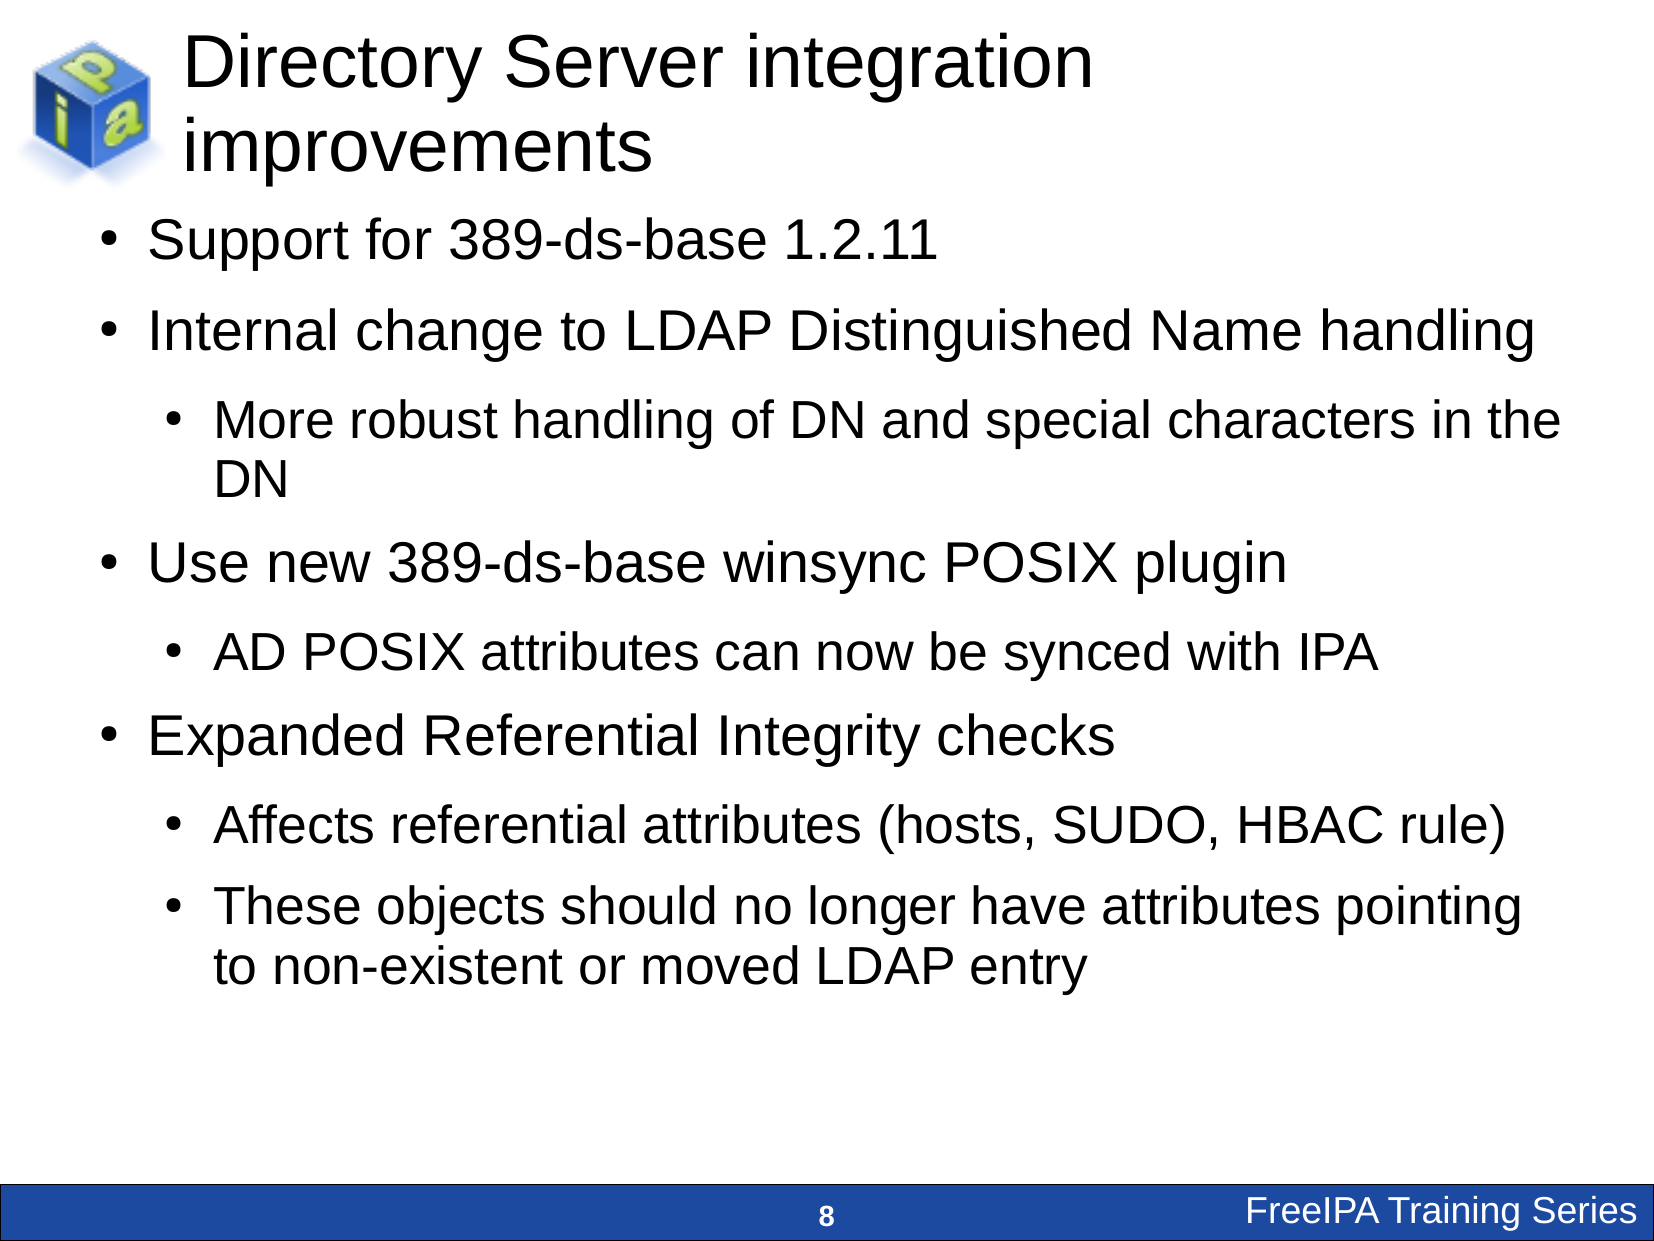

# Directory Server integration improvements
Support for 389-ds-base 1.2.11
Internal change to LDAP Distinguished Name handling
More robust handling of DN and special characters in the DN
Use new 389-ds-base winsync POSIX plugin
AD POSIX attributes can now be synced with IPA
Expanded Referential Integrity checks
Affects referential attributes (hosts, SUDO, HBAC rule)
These objects should no longer have attributes pointing to non-existent or moved LDAP entry
8